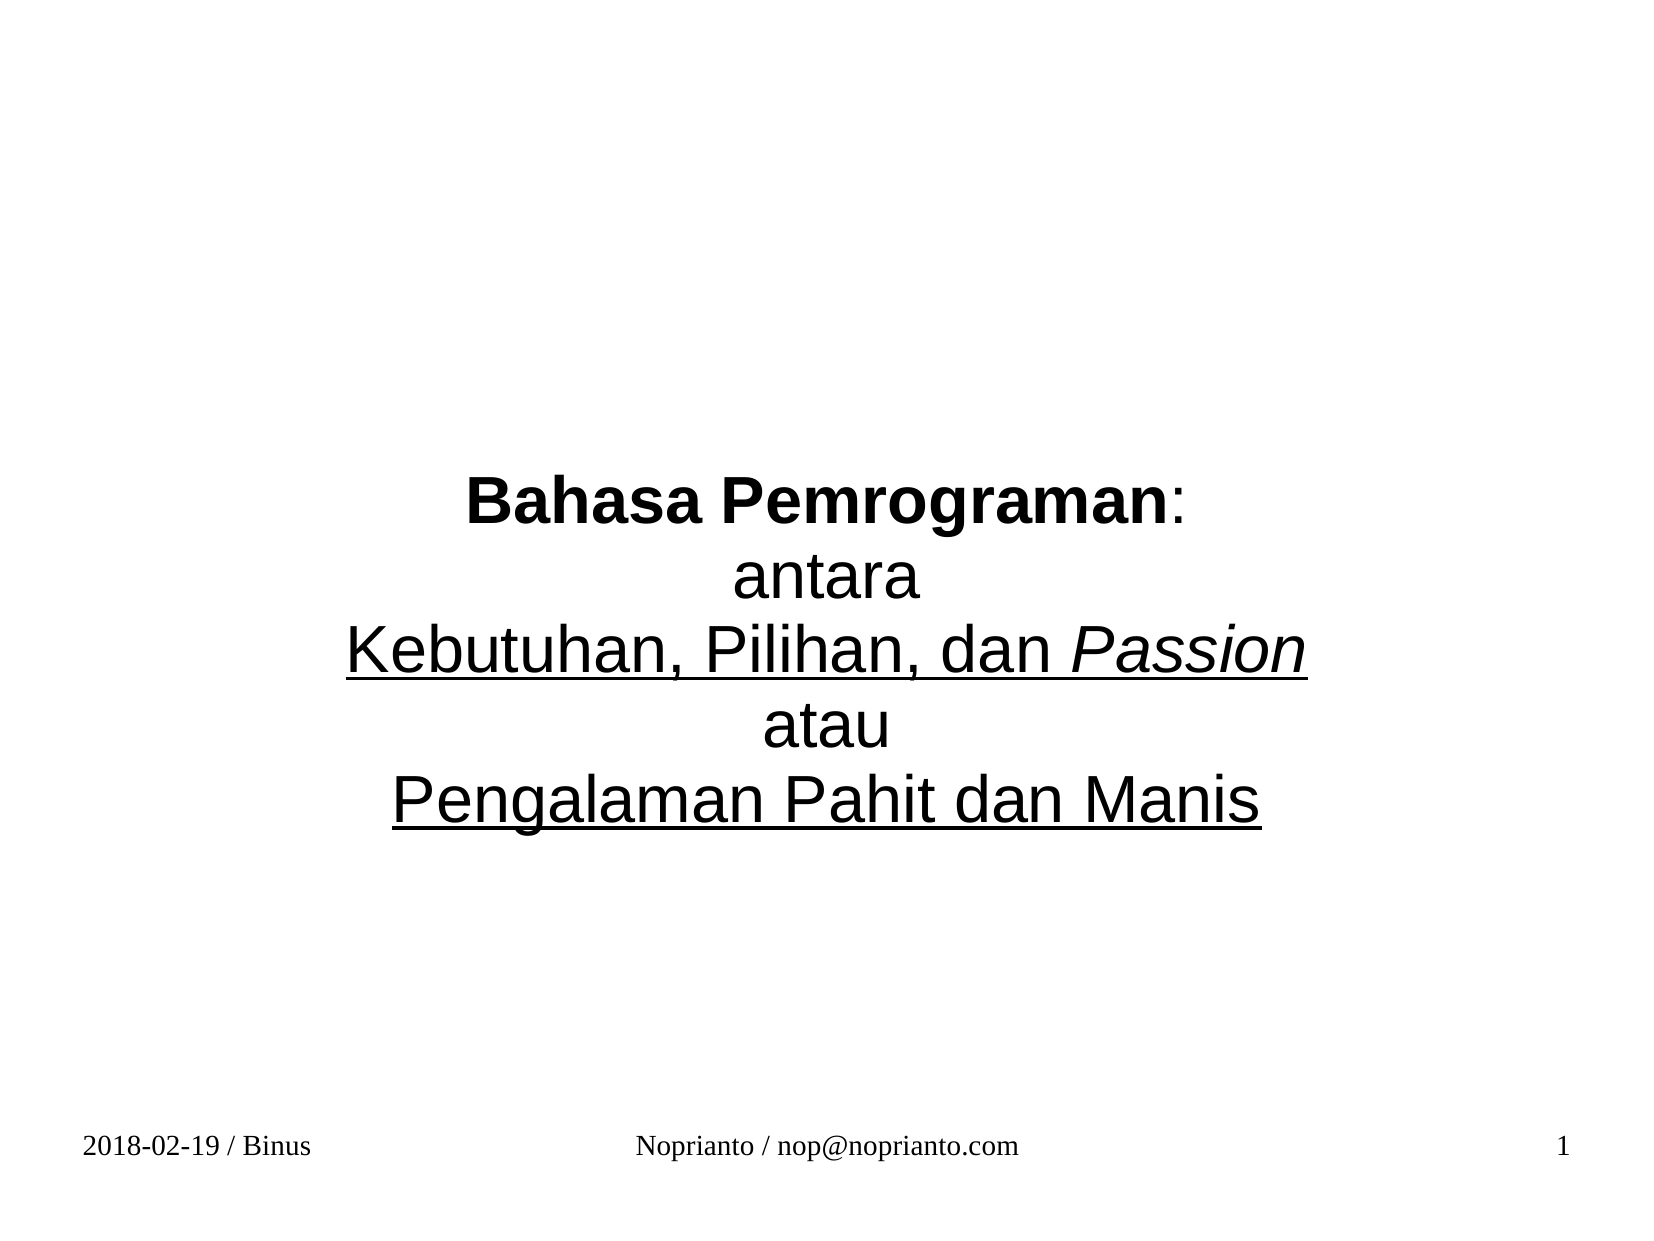

#
Bahasa Pemrograman:
antara
Kebutuhan, Pilihan, dan Passion
atau
Pengalaman Pahit dan Manis
2018-02-19 / Binus
Noprianto / nop@noprianto.com
1